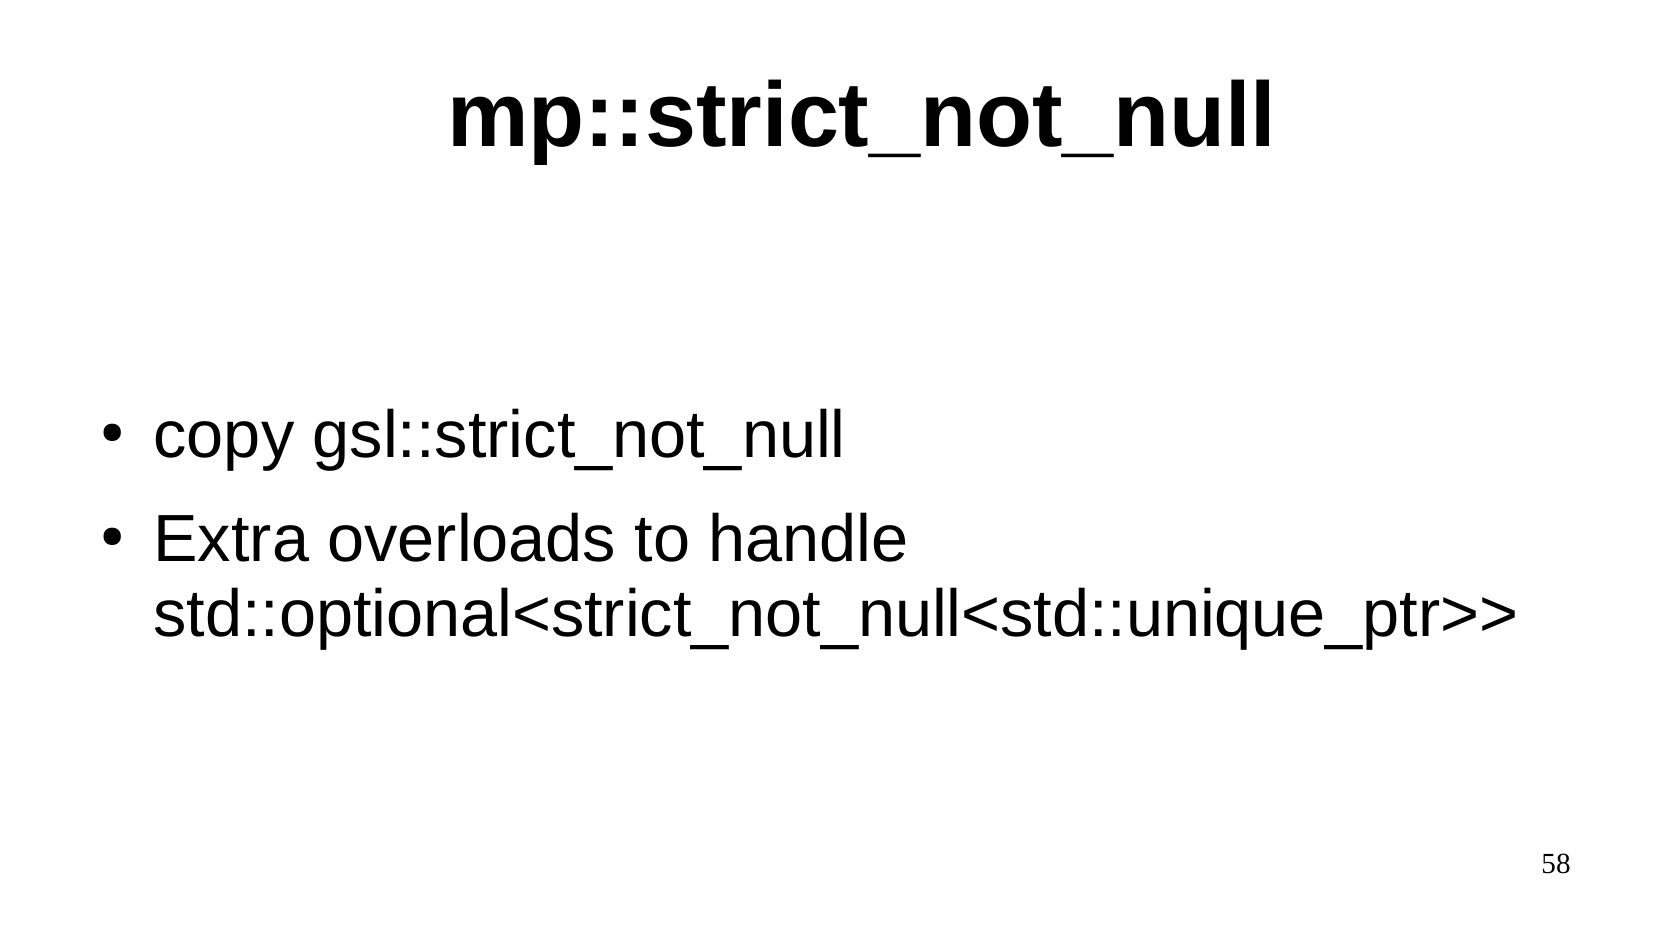

# mp::strict_not_null
copy gsl::strict_not_null
Extra overloads to handle std::optional<strict_not_null<std::unique_ptr>>
58